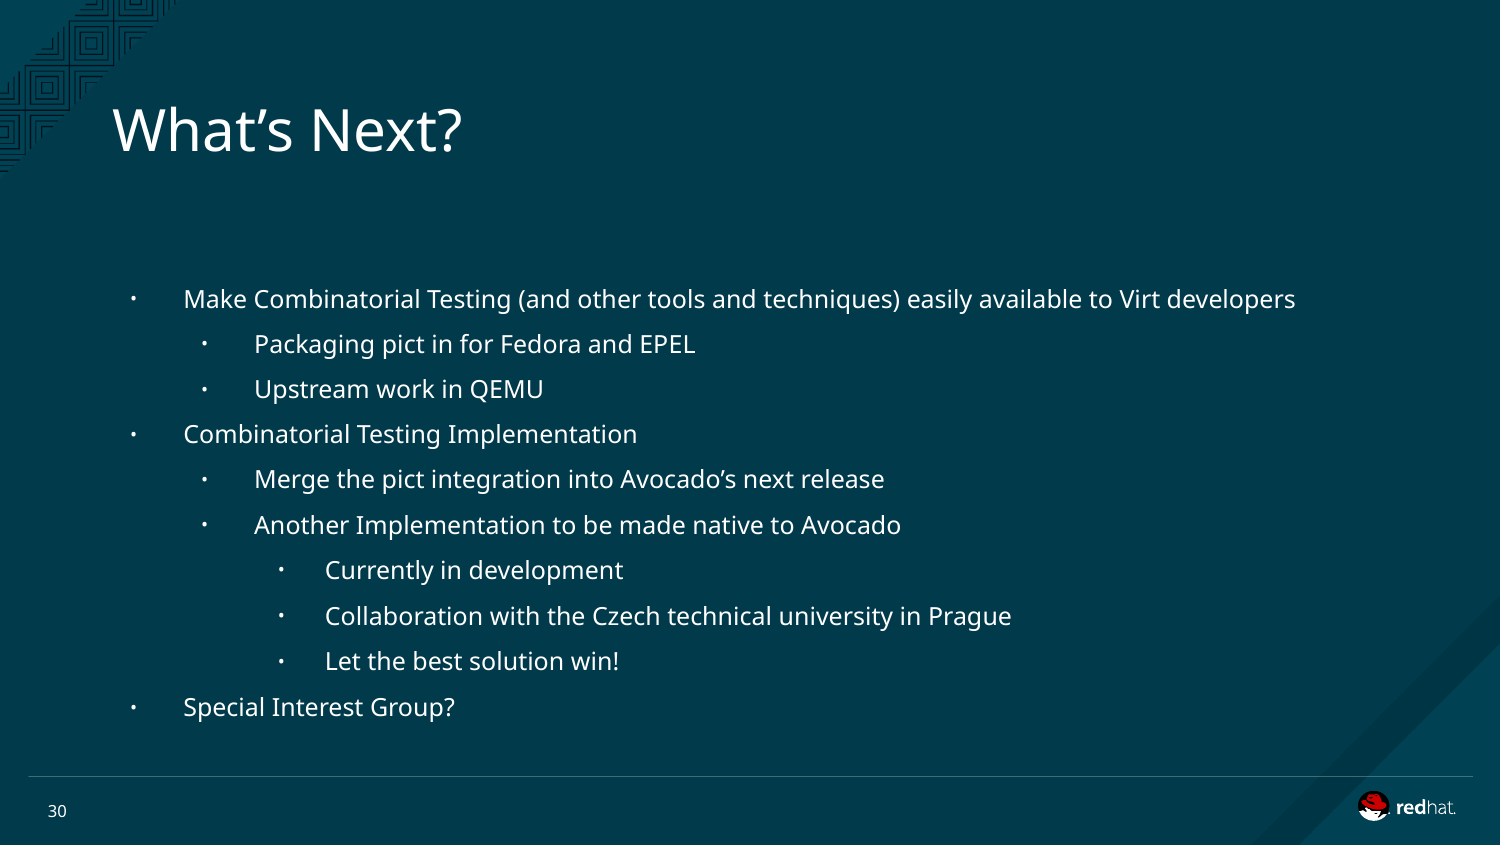

# What’s Next?
Make Combinatorial Testing (and other tools and techniques) easily available to Virt developers
Packaging pict in for Fedora and EPEL
Upstream work in QEMU
Combinatorial Testing Implementation
Merge the pict integration into Avocado’s next release
Another Implementation to be made native to Avocado
Currently in development
Collaboration with the Czech technical university in Prague
Let the best solution win!
Special Interest Group?
30